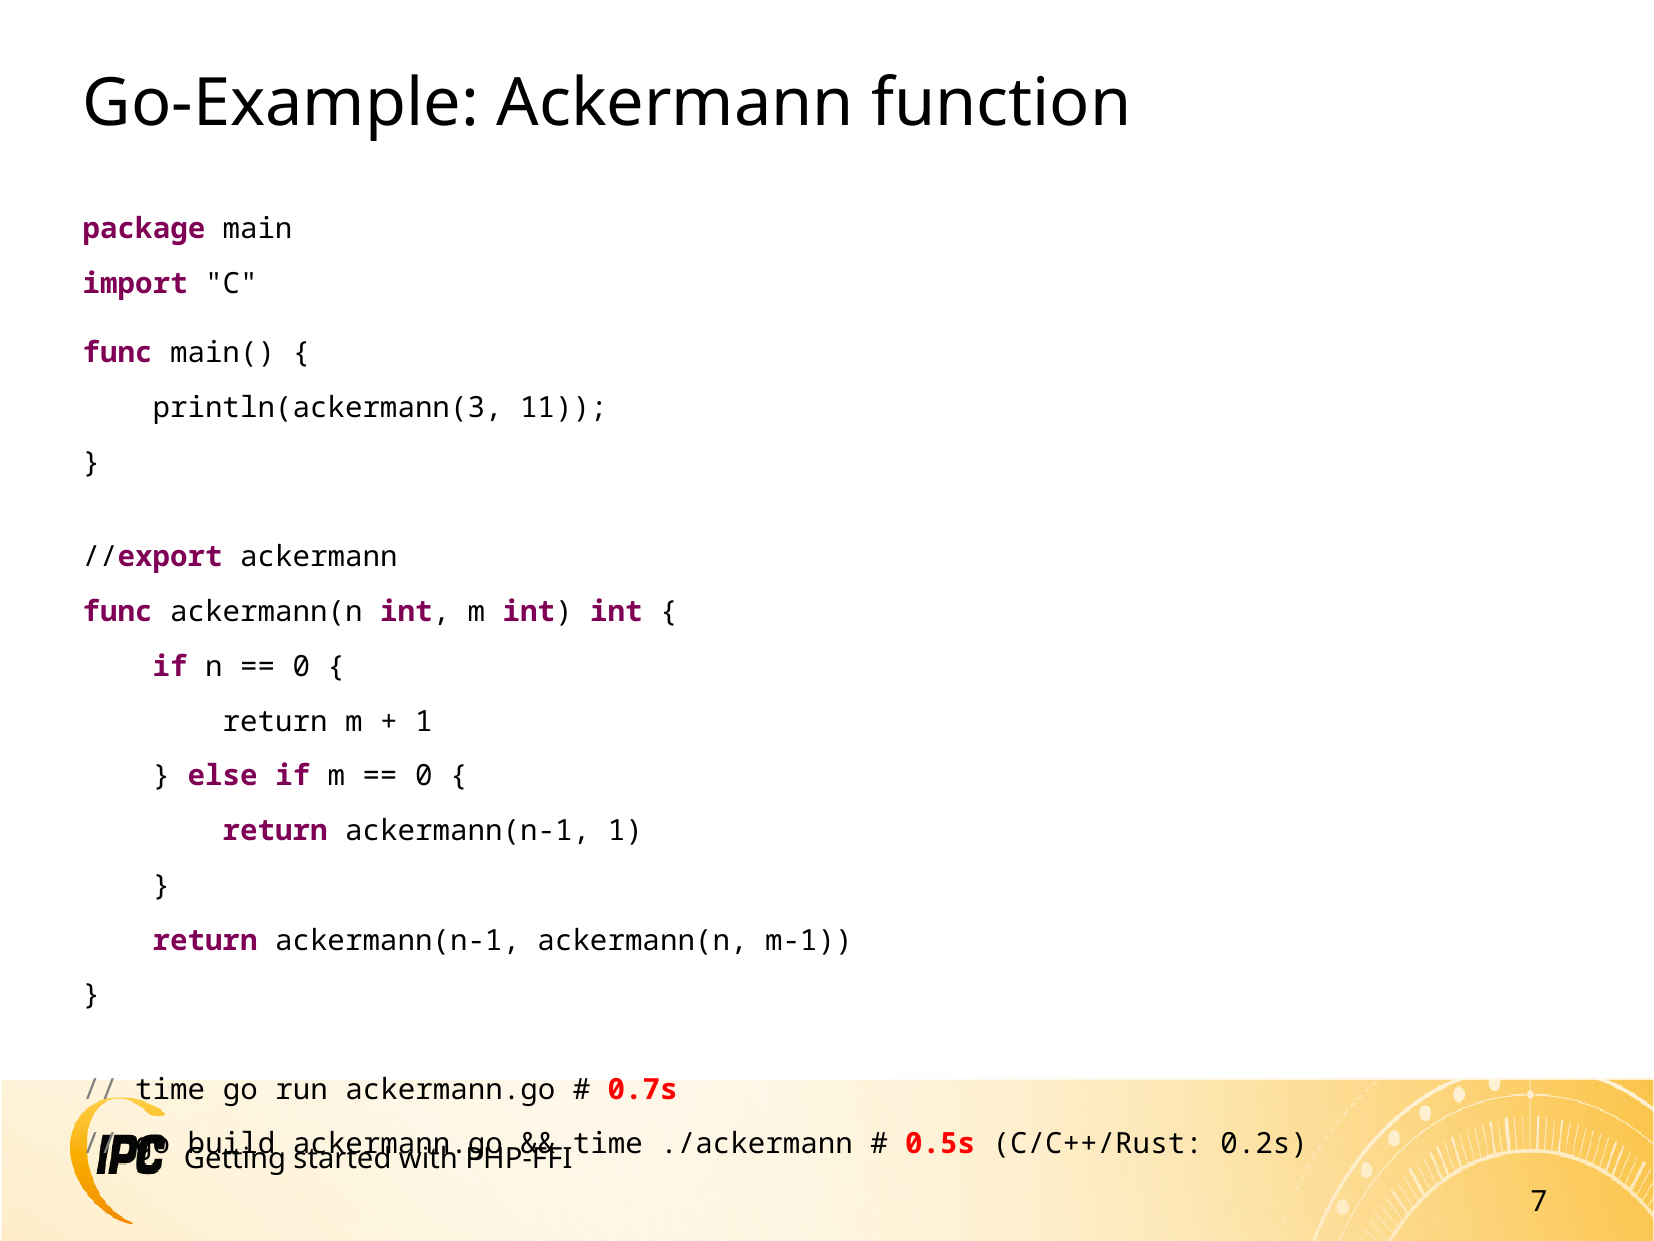

# Go-Example: Ackermann function
package main
import "C"
func main() {
 println(ackermann(3, 11));
}
//export ackermann
func ackermann(n int, m int) int {
 if n == 0 {
 return m + 1
 } else if m == 0 {
 return ackermann(n-1, 1)
 }
 return ackermann(n-1, ackermann(n, m-1))
}
// time go run ackermann.go # 0.7s
// go build ackermann.go && time ./ackermann # 0.5s (C/C++/Rust: 0.2s)
7